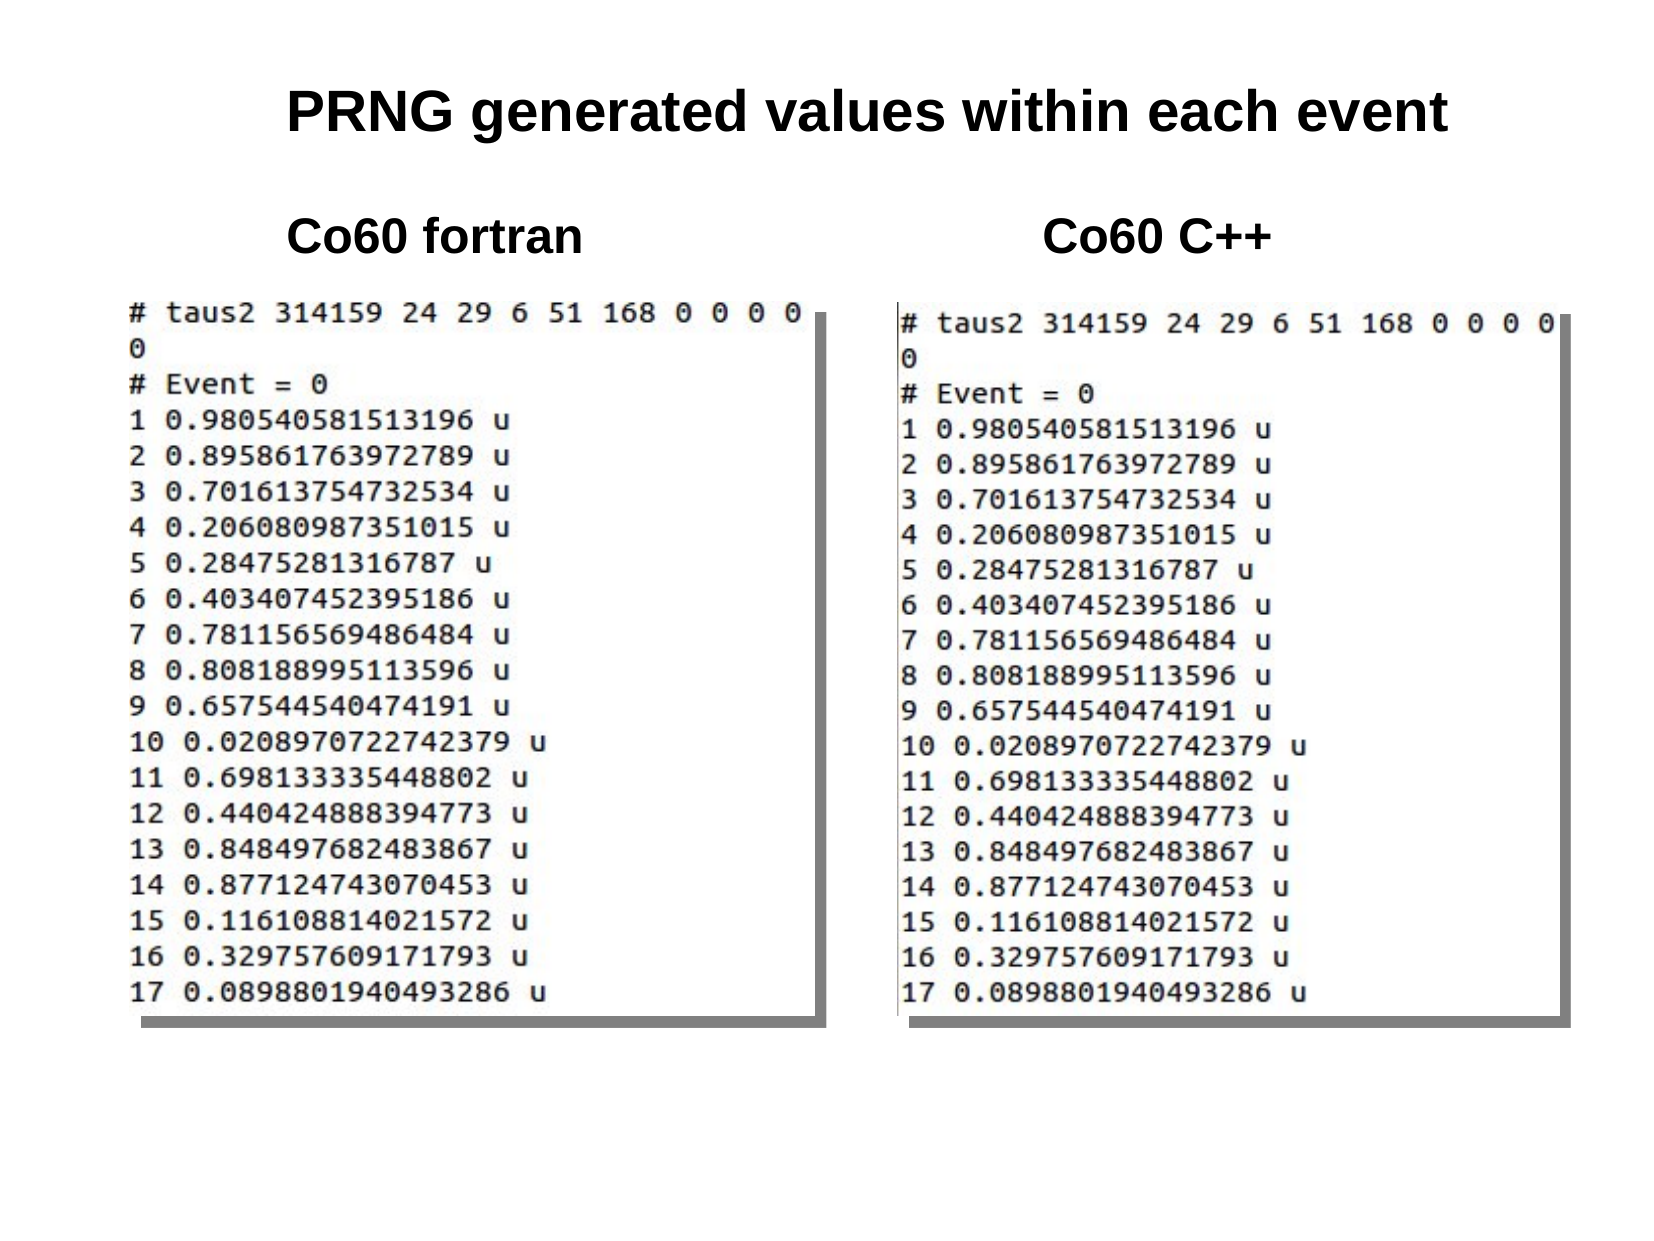

PRNG generated values within each event
Co60 fortran
Co60 C++